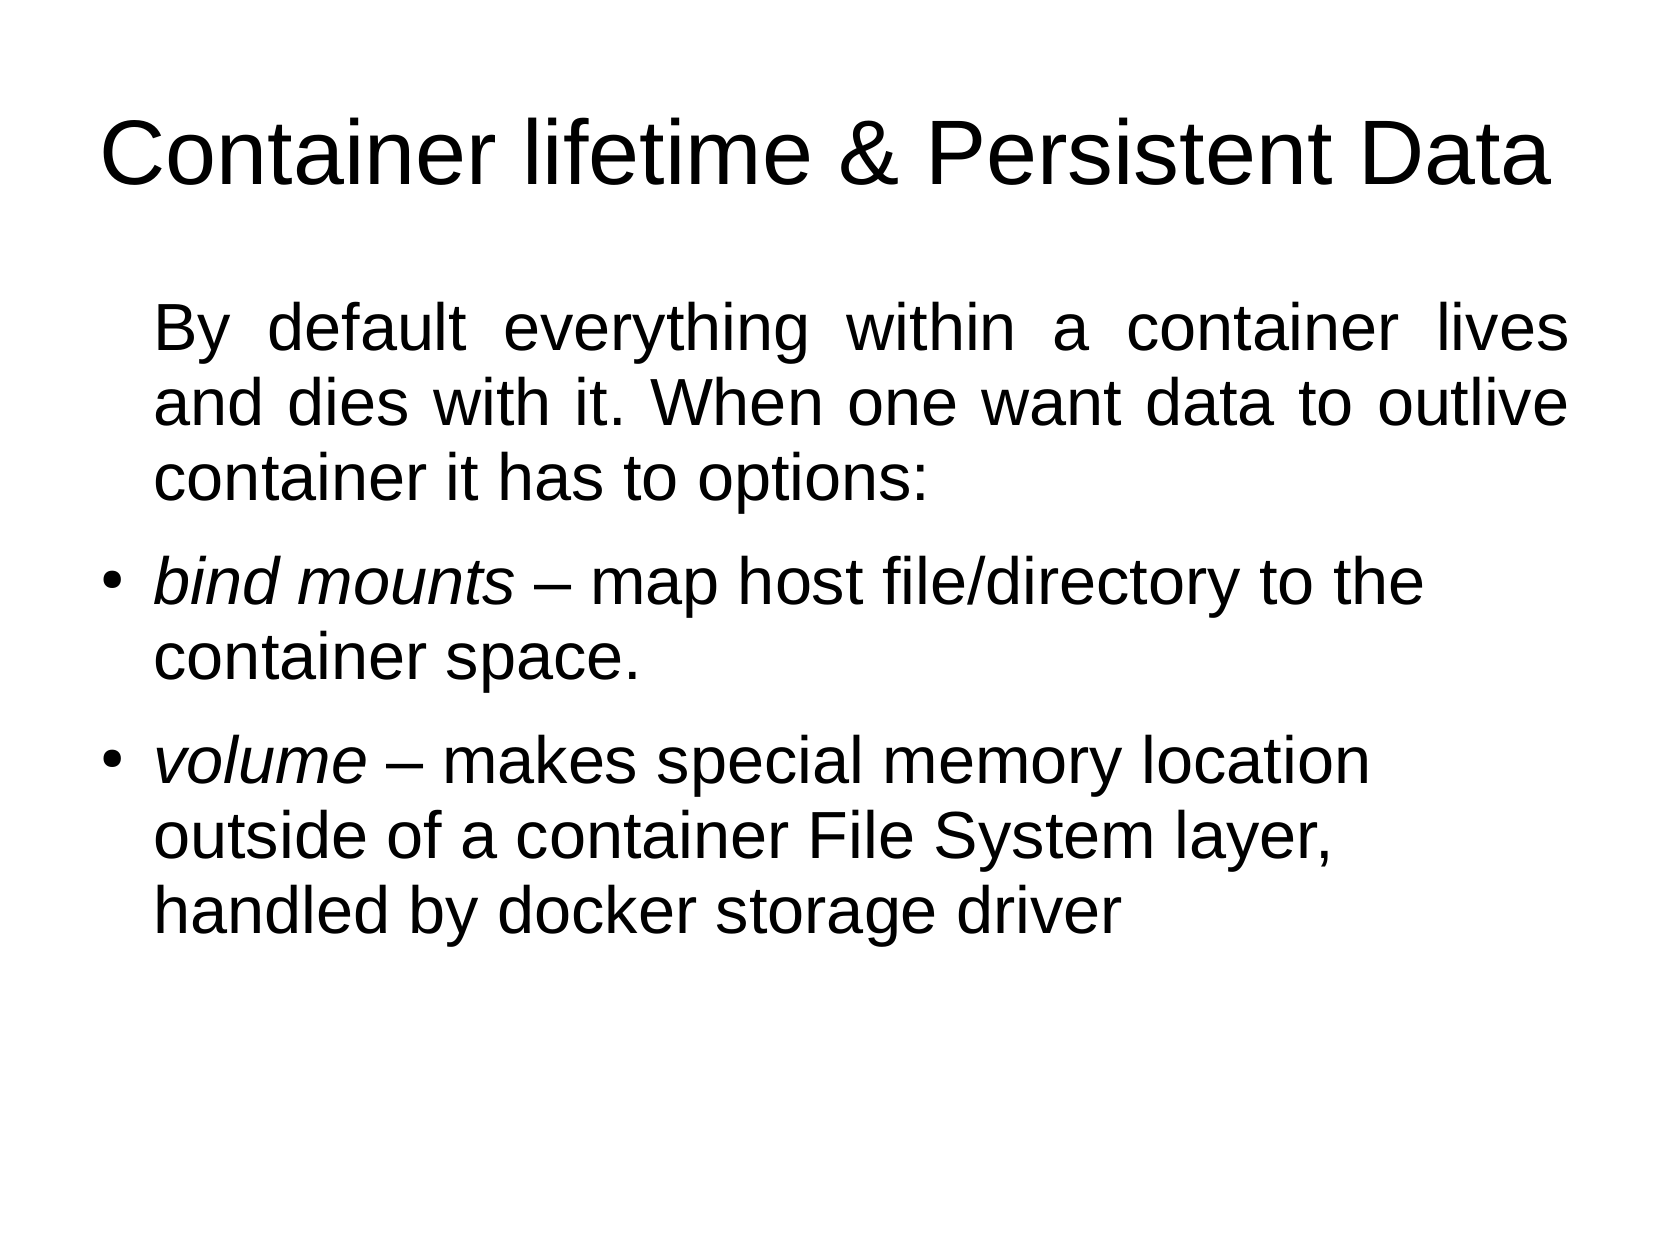

# Container lifetime & Persistent Data
By default everything within a container lives and dies with it. When one want data to outlive container it has to options:
bind mounts – map host file/directory to the container space.
volume – makes special memory location outside of a container File System layer, handled by docker storage driver